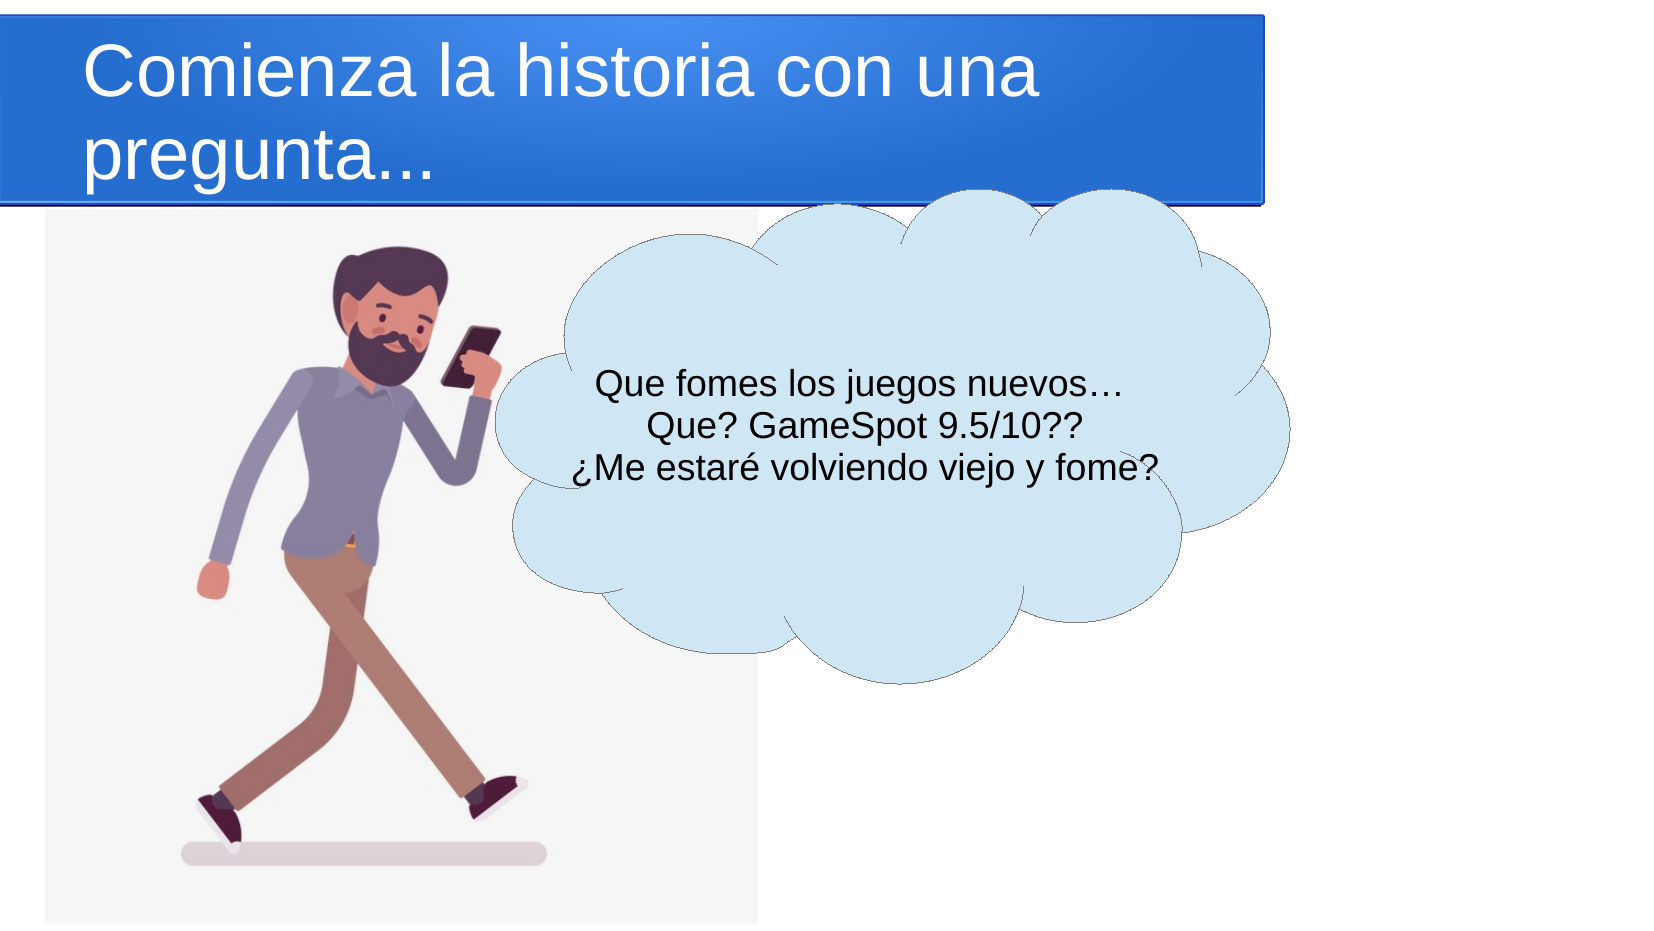

# Comienza la historia con una pregunta...
Que fomes los juegos nuevos…
Que? GameSpot 9.5/10??
¿Me estaré volviendo viejo y fome?